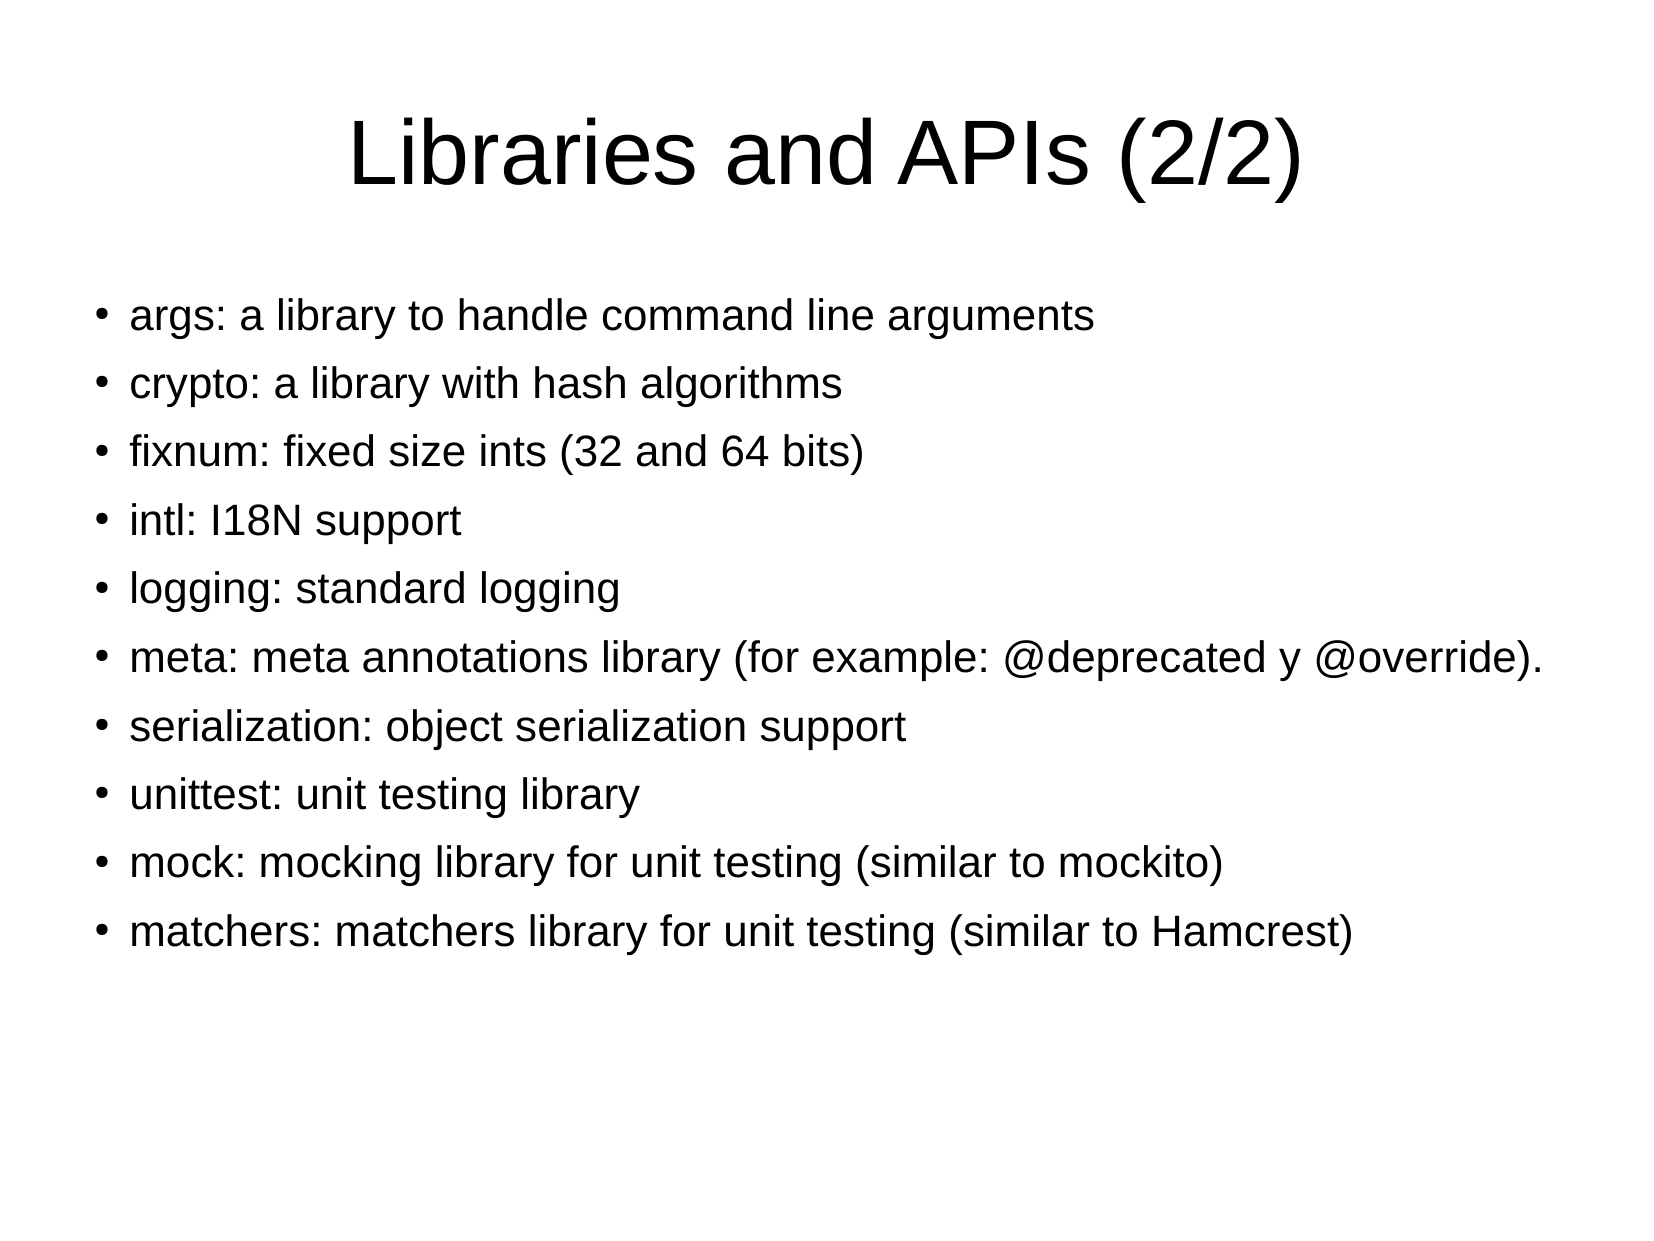

# Libraries and APIs (2/2)
args: a library to handle command line arguments
crypto: a library with hash algorithms
fixnum: fixed size ints (32 and 64 bits)
intl: I18N support
logging: standard logging
meta: meta annotations library (for example: @deprecated y @override).
serialization: object serialization support
unittest: unit testing library
mock: mocking library for unit testing (similar to mockito)
matchers: matchers library for unit testing (similar to Hamcrest)